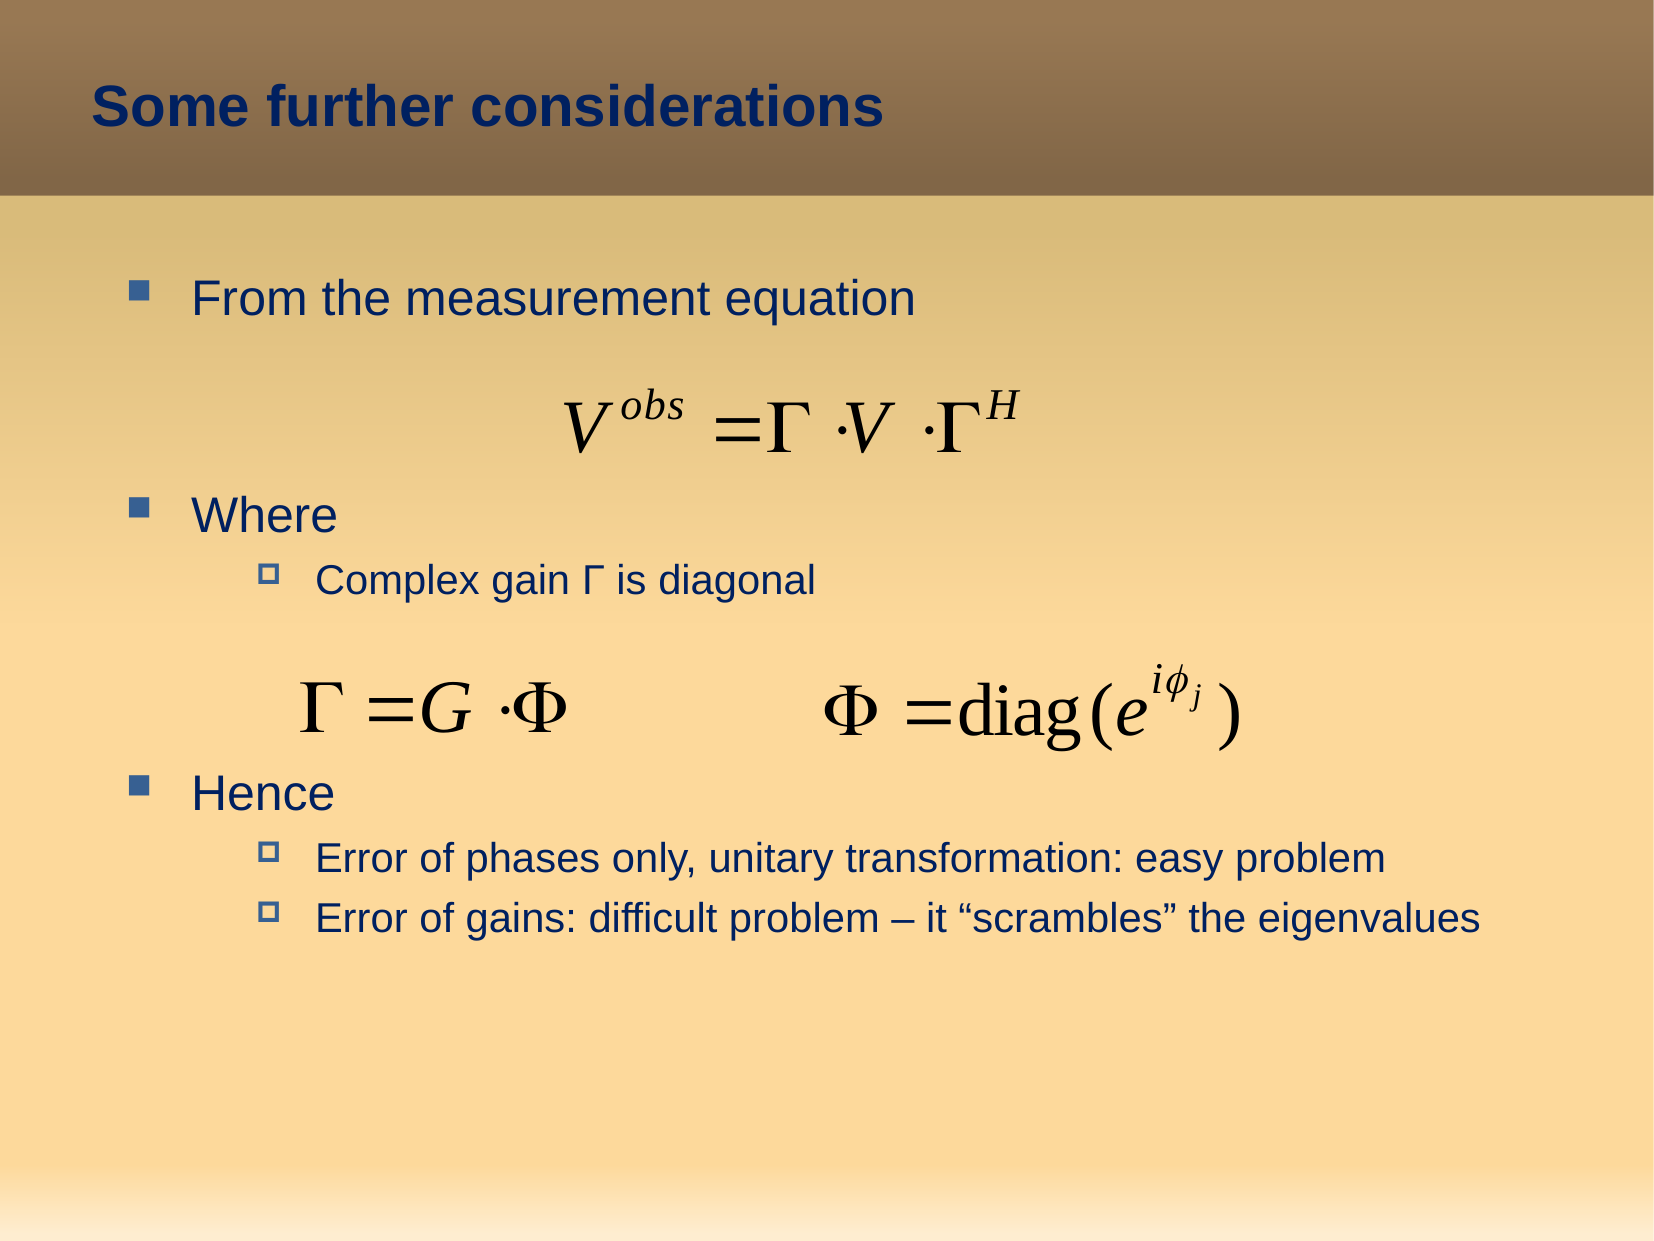

# Some further considerations
From the measurement equation
Where
Complex gain Γ is diagonal
Hence
Error of phases only, unitary transformation: easy problem
Error of gains: difficult problem – it “scrambles” the eigenvalues